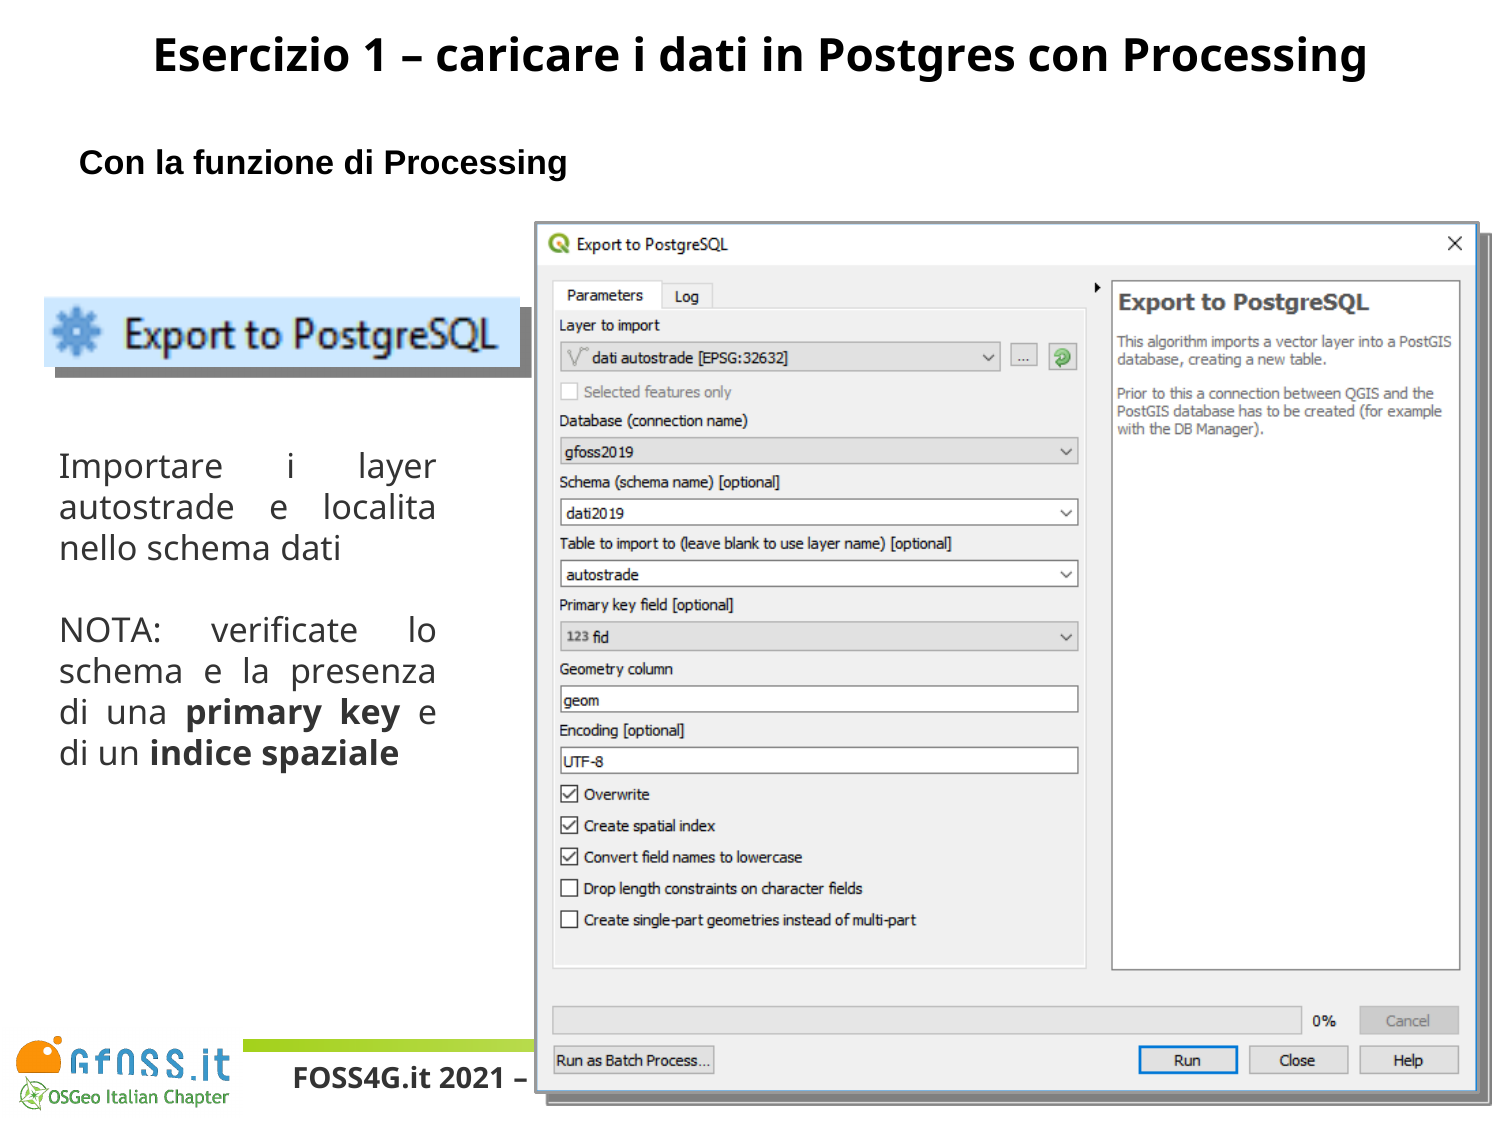

# Esercizio 1 – caricare i dati in Postgres con Processing
Con la funzione di Processing
Importare i layer autostrade e localita nello schema dati
NOTA: verificate lo schema e la presenza di una primary key e di un indice spaziale